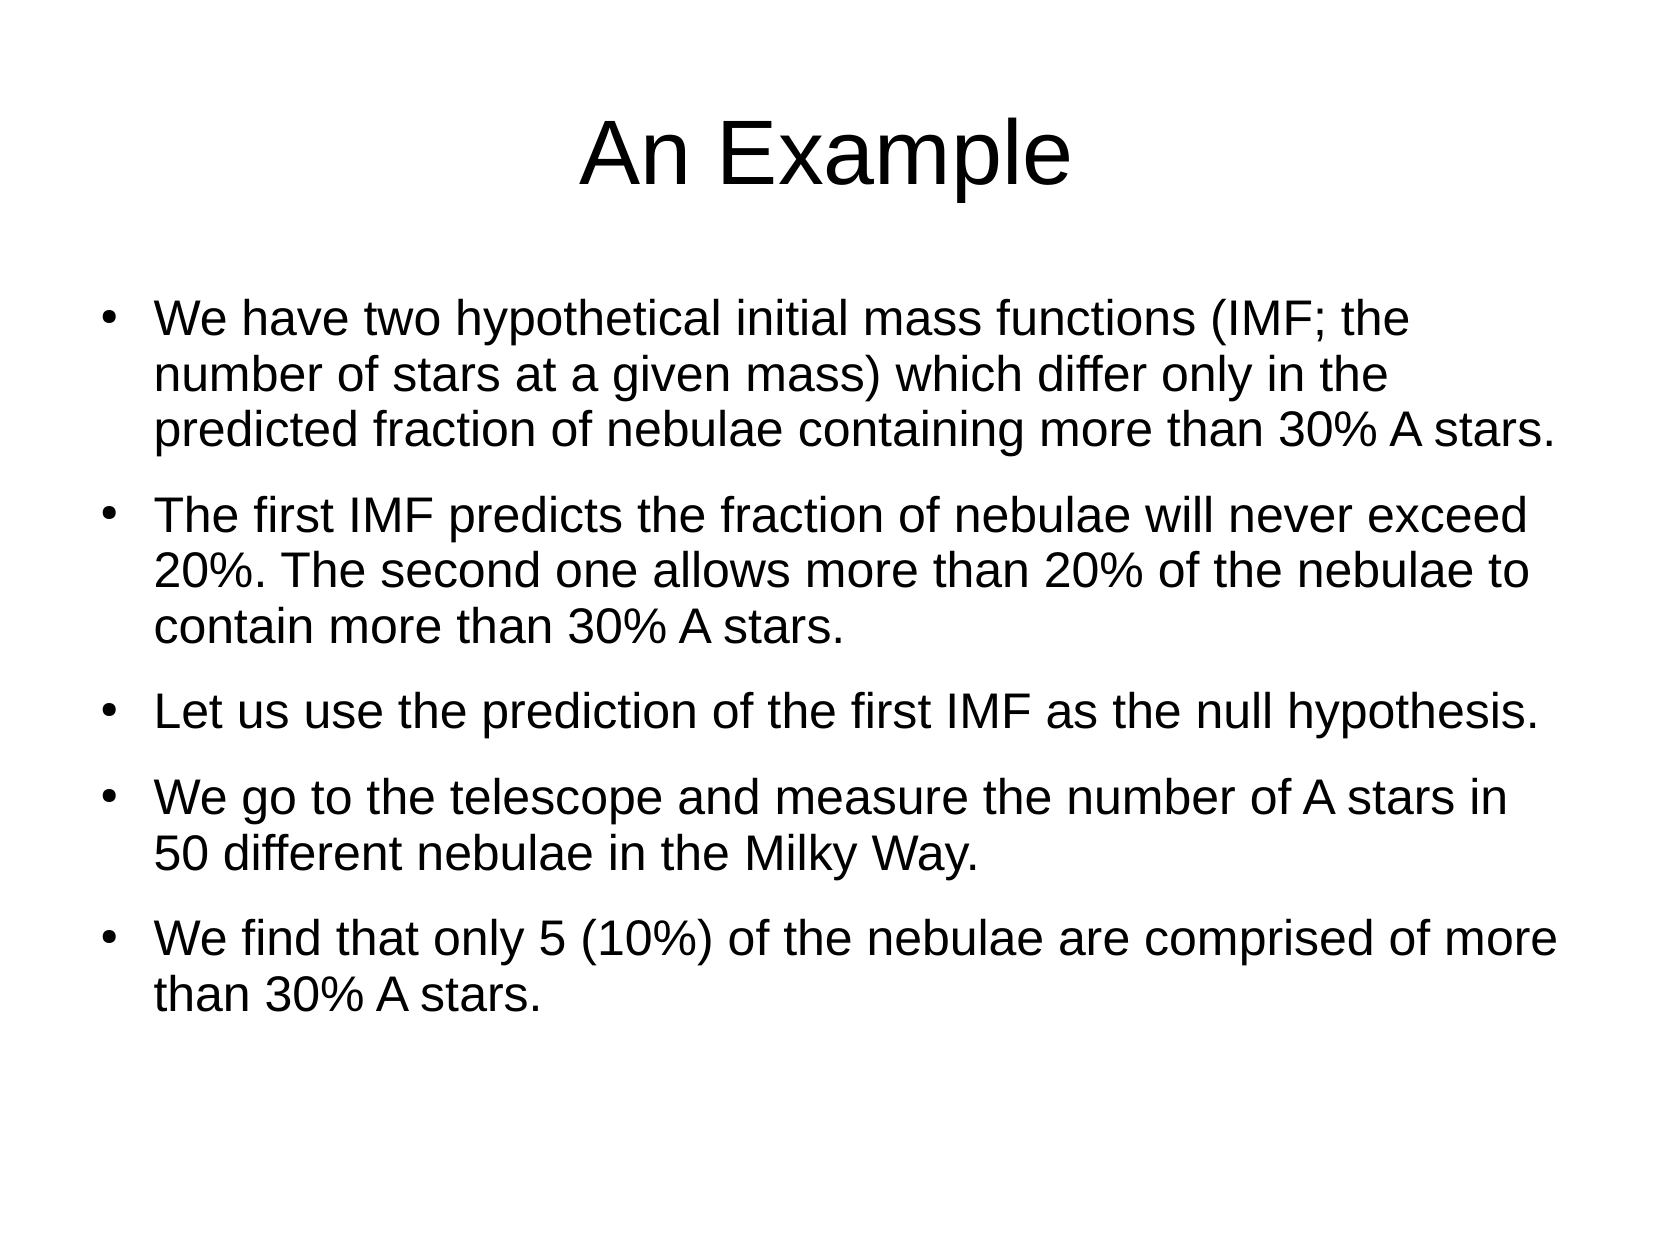

# An Example
We have two hypothetical initial mass functions (IMF; the number of stars at a given mass) which differ only in the predicted fraction of nebulae containing more than 30% A stars.
The first IMF predicts the fraction of nebulae will never exceed 20%. The second one allows more than 20% of the nebulae to contain more than 30% A stars.
Let us use the prediction of the first IMF as the null hypothesis.
We go to the telescope and measure the number of A stars in 50 different nebulae in the Milky Way.
We find that only 5 (10%) of the nebulae are comprised of more than 30% A stars.